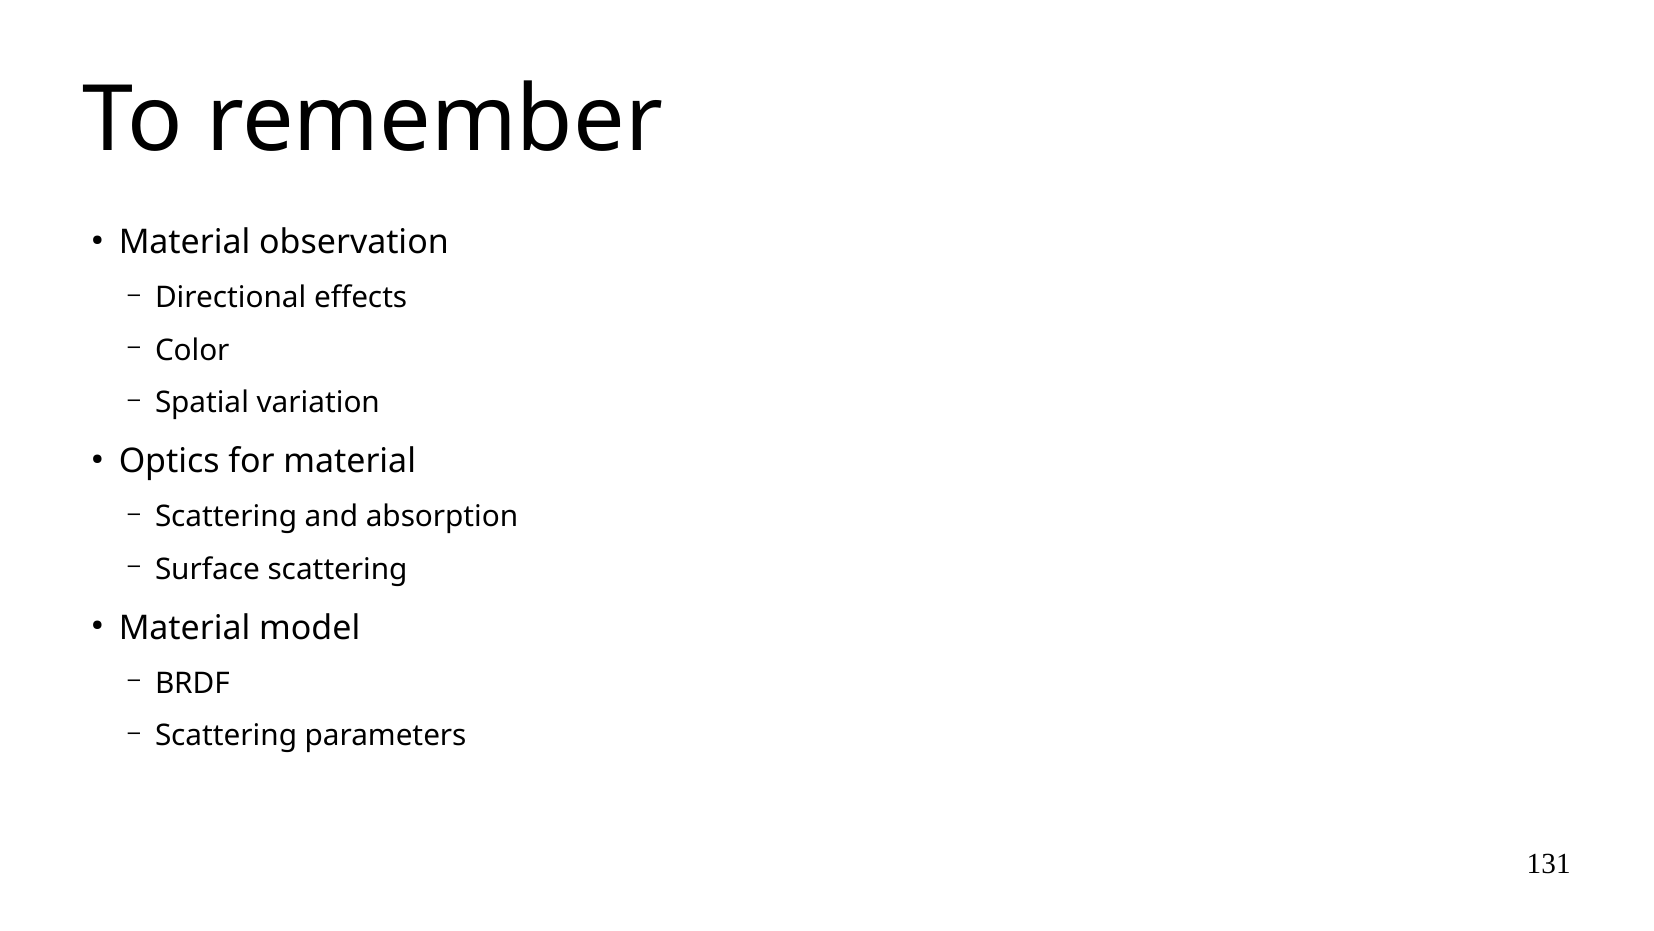

# To remember
Material observation
Directional effects
Color
Spatial variation
Optics for material
Scattering and absorption
Surface scattering
Material model
BRDF
Scattering parameters
131